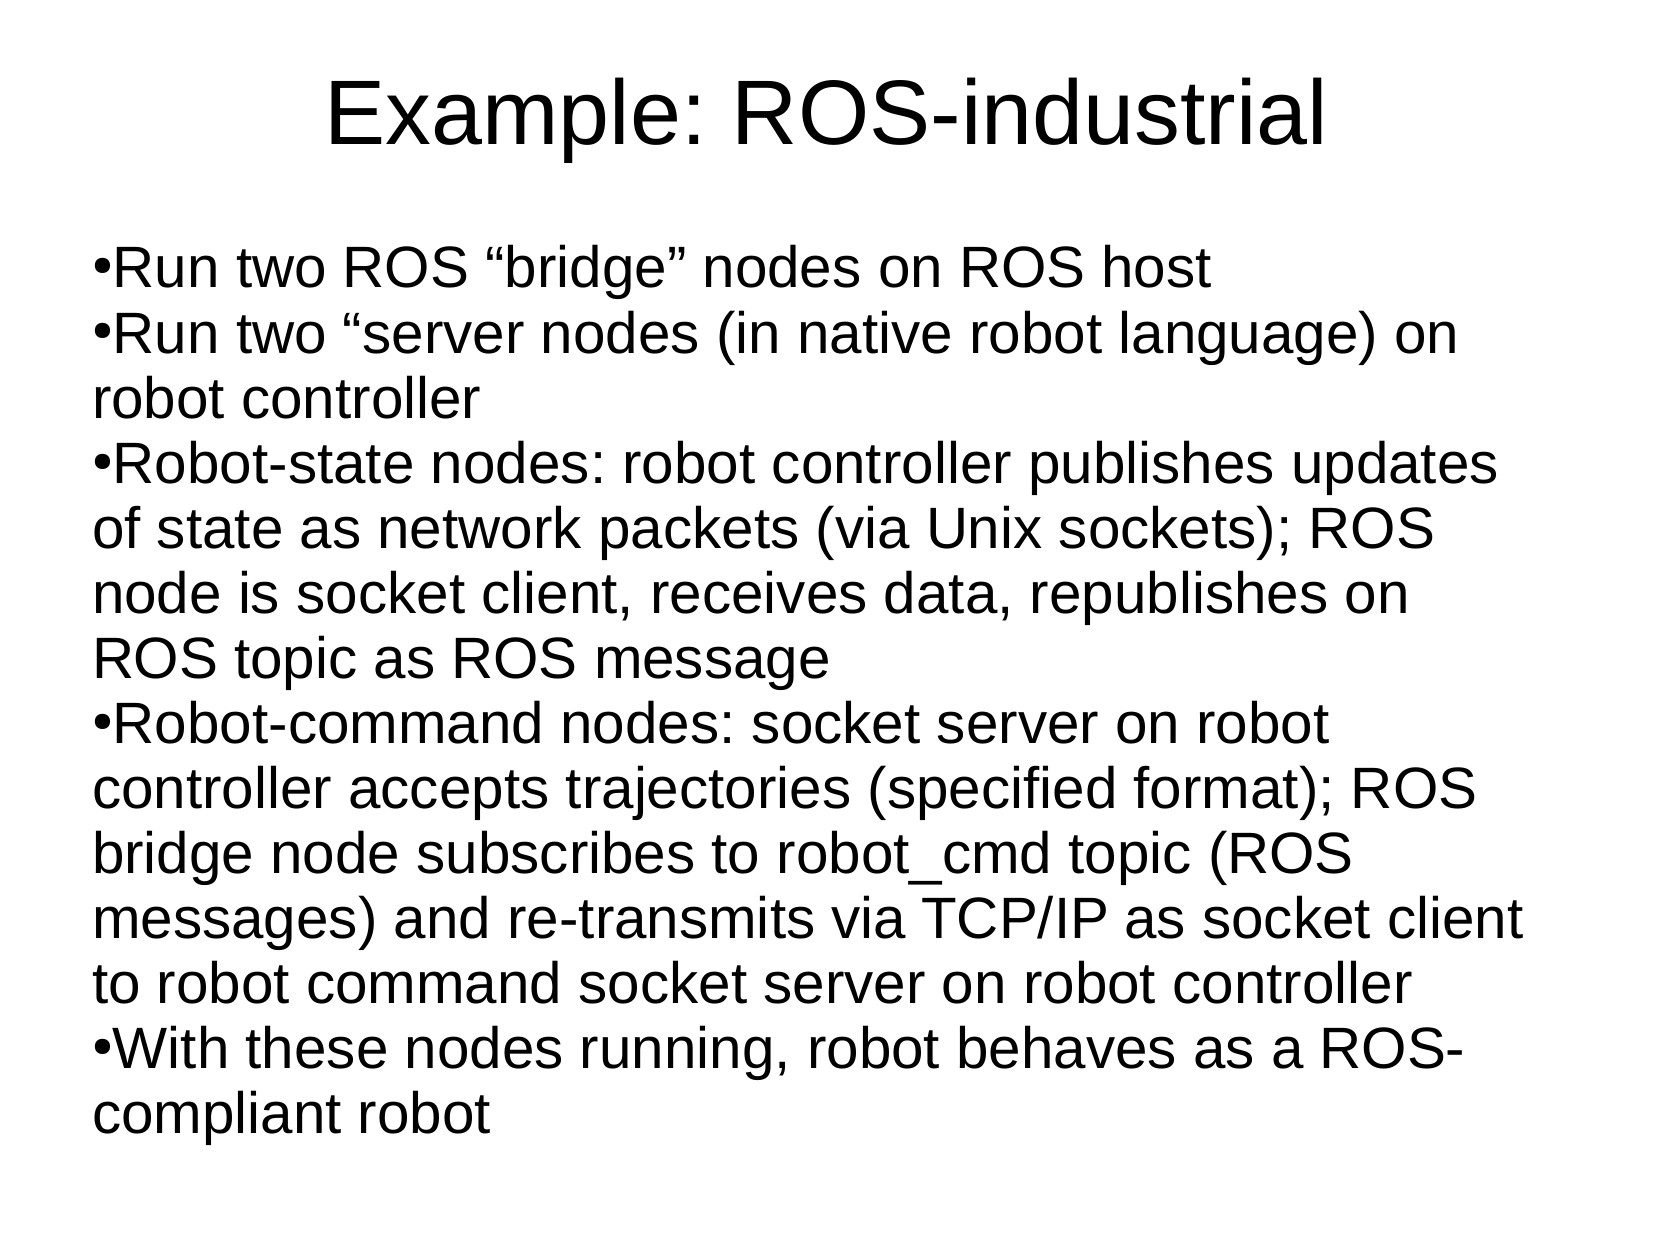

# Example: ROS-industrial
Run two ROS “bridge” nodes on ROS host
Run two “server nodes (in native robot language) on robot controller
Robot-state nodes: robot controller publishes updates of state as network packets (via Unix sockets); ROS node is socket client, receives data, republishes on ROS topic as ROS message
Robot-command nodes: socket server on robot controller accepts trajectories (specified format); ROS bridge node subscribes to robot_cmd topic (ROS messages) and re-transmits via TCP/IP as socket client to robot command socket server on robot controller
With these nodes running, robot behaves as a ROS-compliant robot